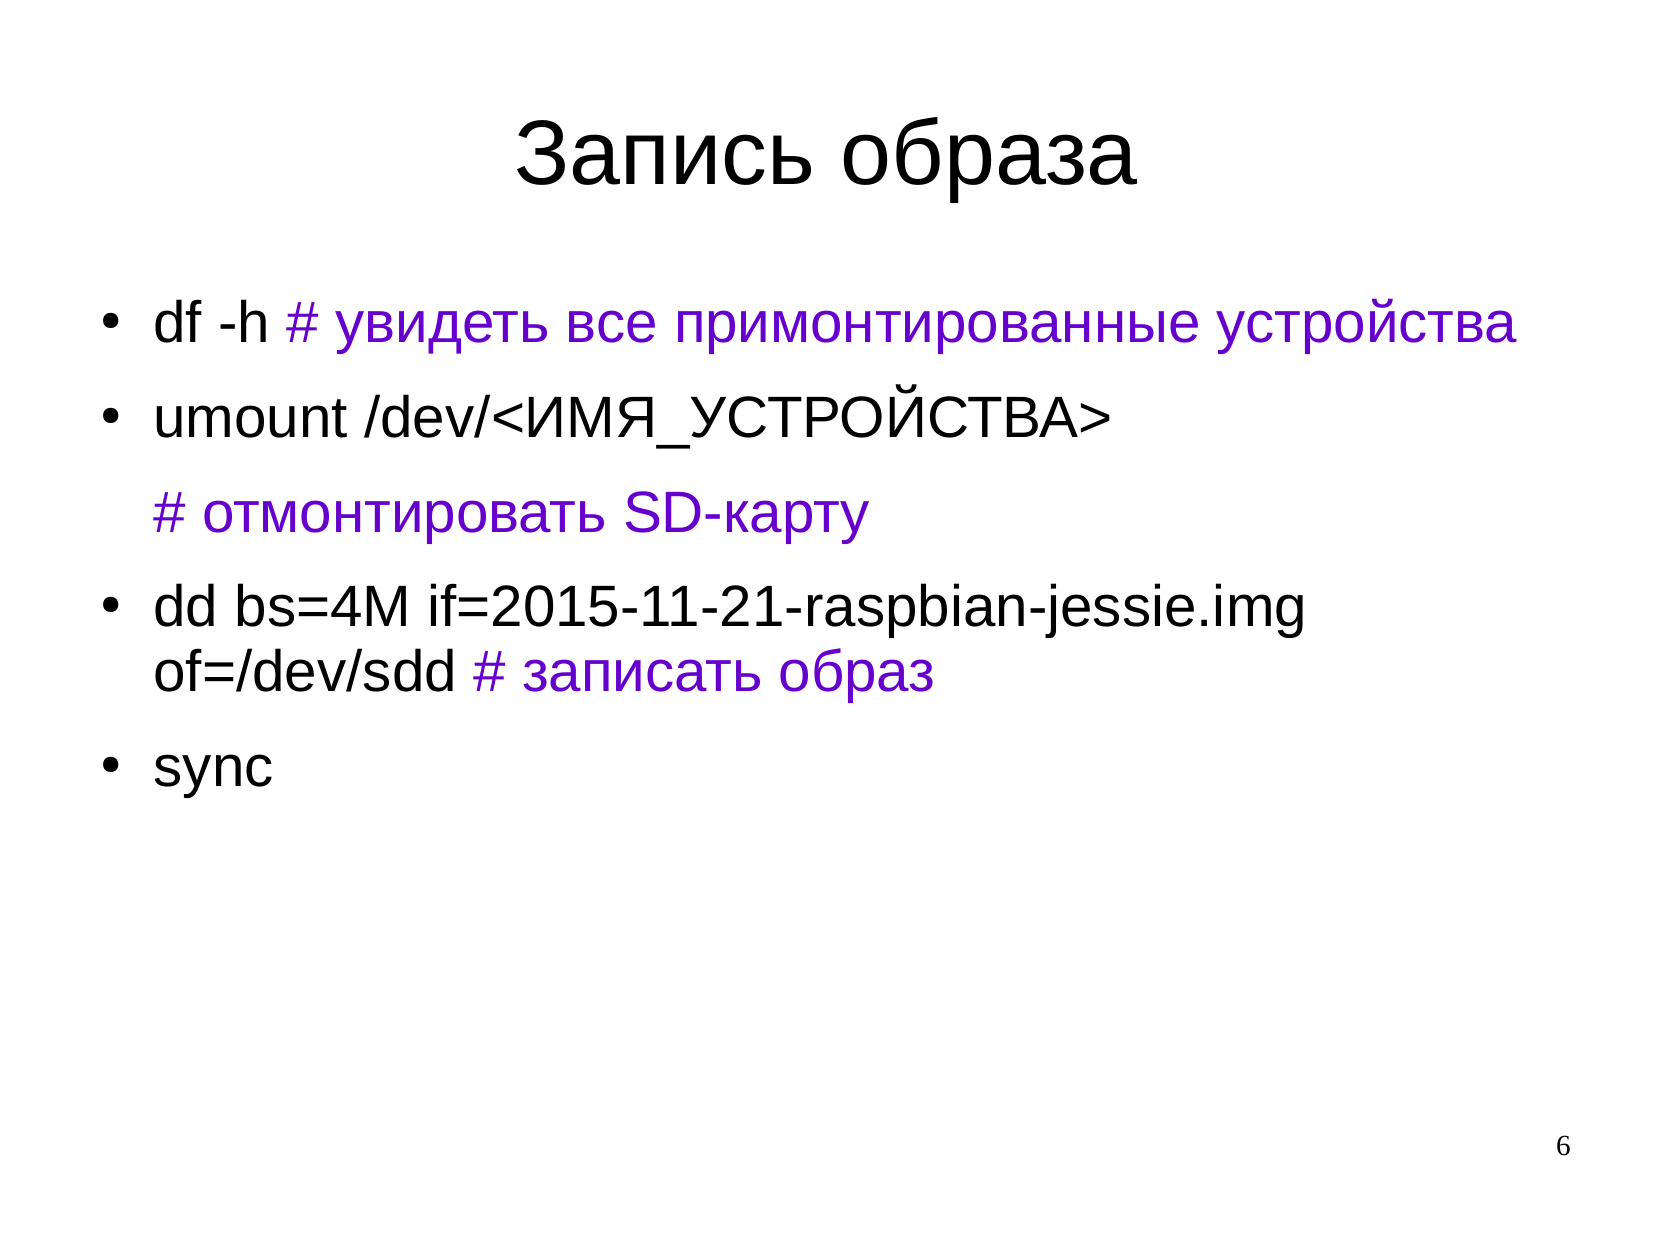

# Запись образа
df -h # увидеть все примонтированные устройства
umount /dev/<ИМЯ_УСТРОЙСТВА>
# отмонтировать SD-карту
dd bs=4M if=2015-11-21-raspbian-jessie.img of=/dev/sdd # записать образ
sync
6